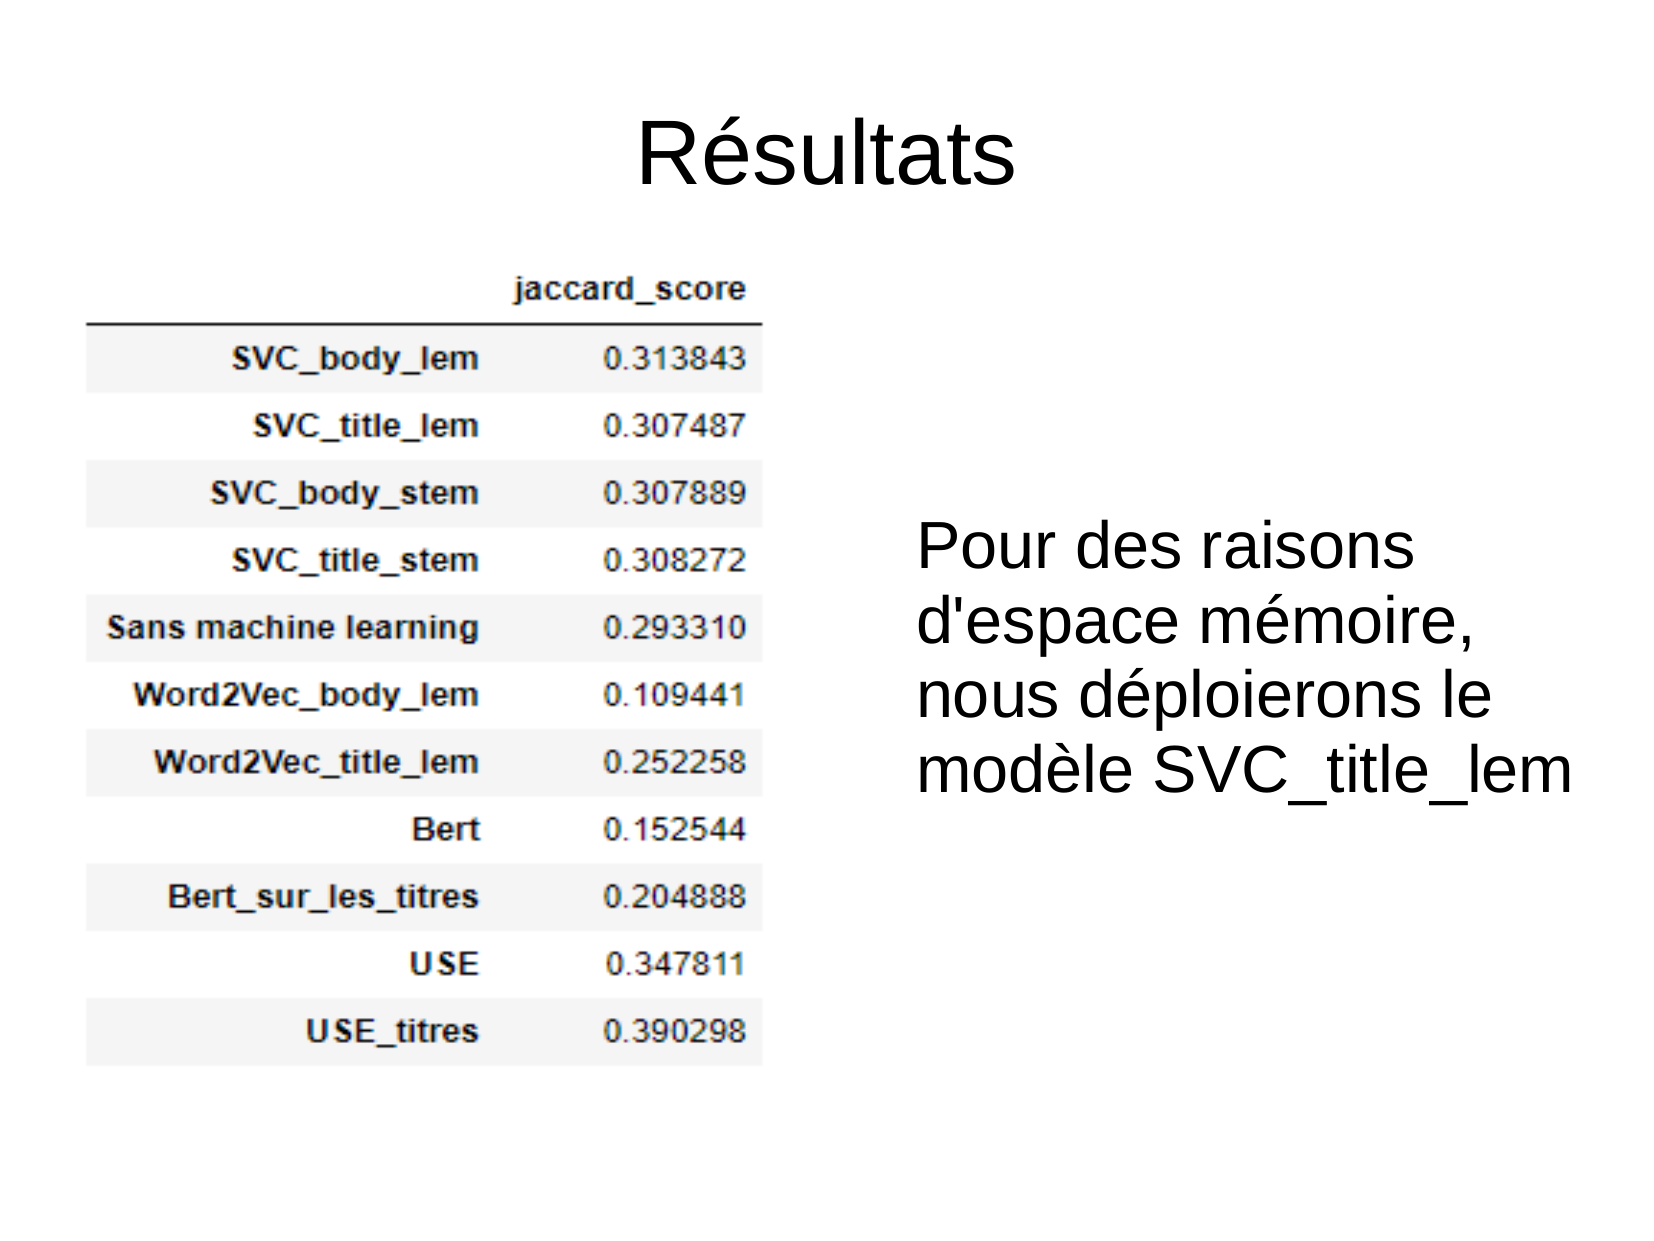

# Résultats
Pour des raisons d'espace mémoire, nous déploierons le modèle SVC_title_lem